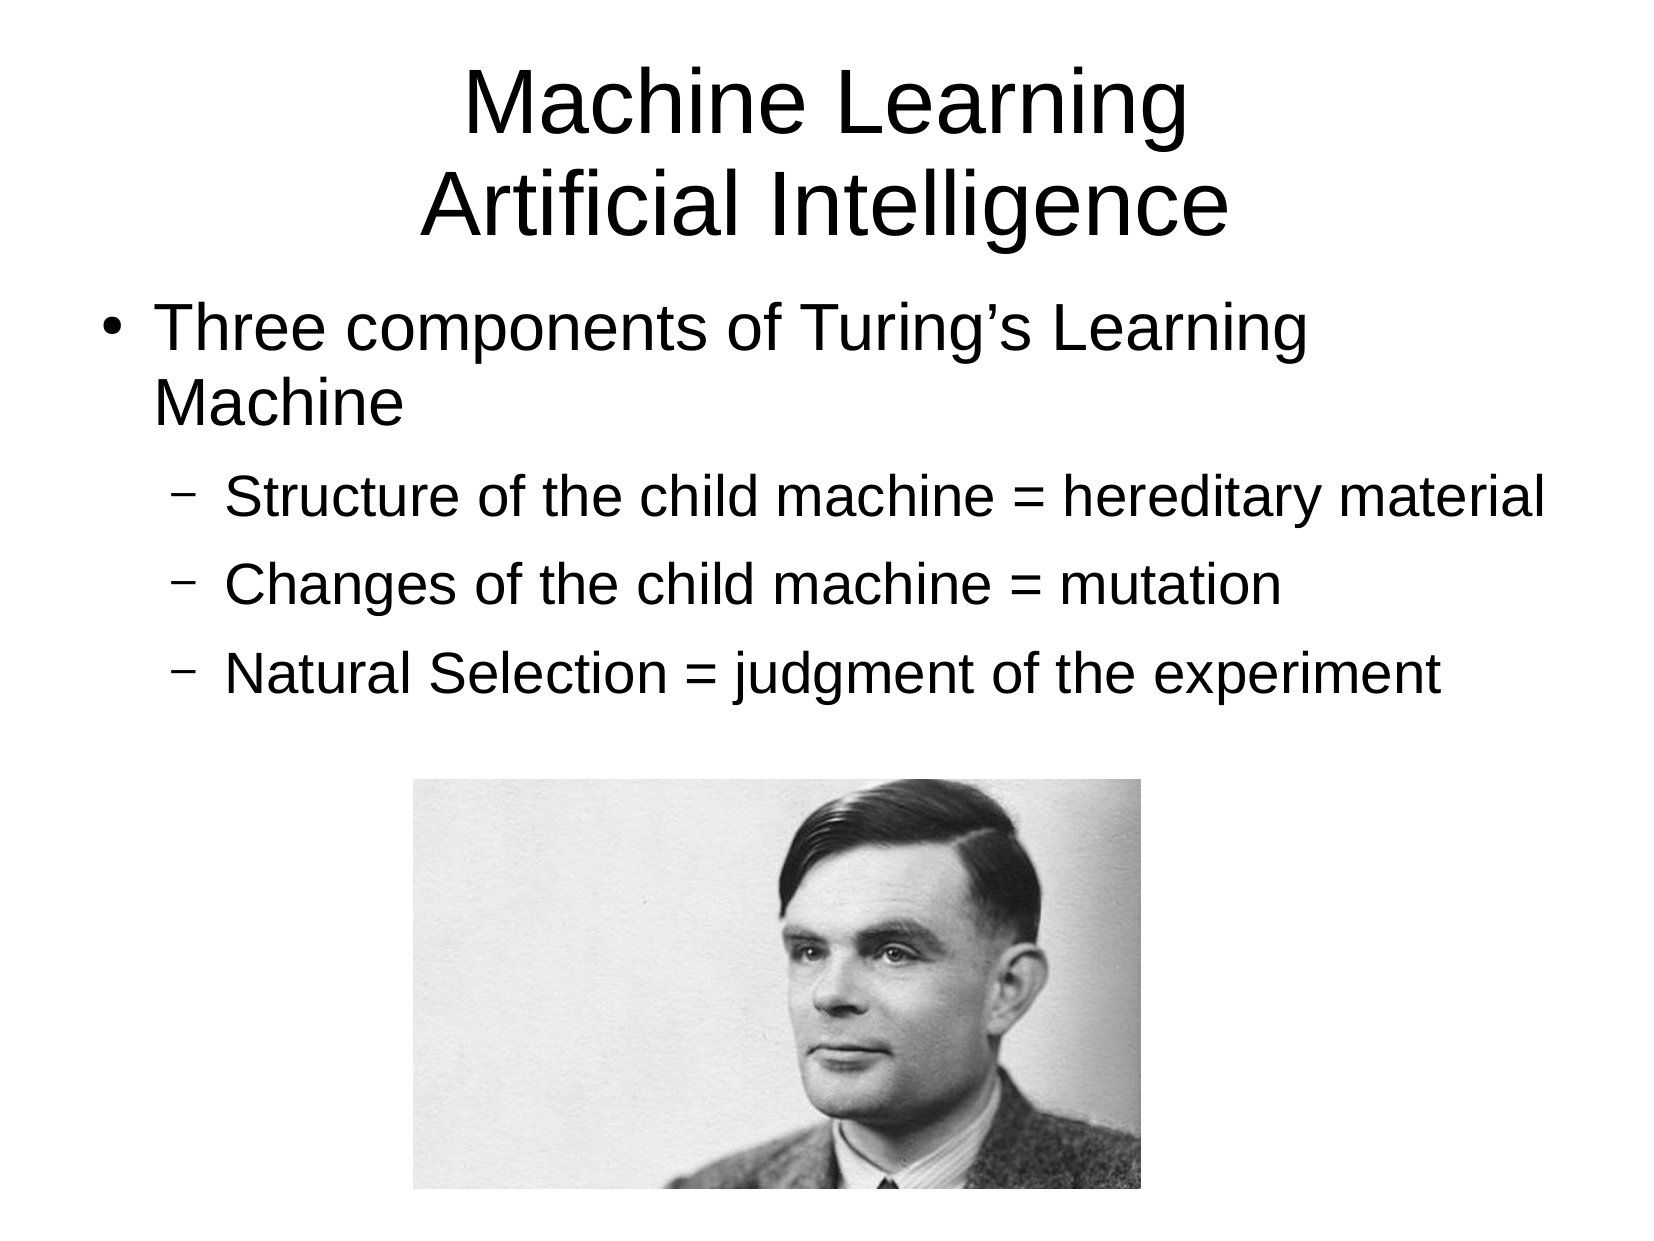

# Machine Learning Artificial Intelligence
Three components of Turing’s Learning Machine
Structure of the child machine = hereditary material
Changes of the child machine = mutation
Natural Selection = judgment of the experiment